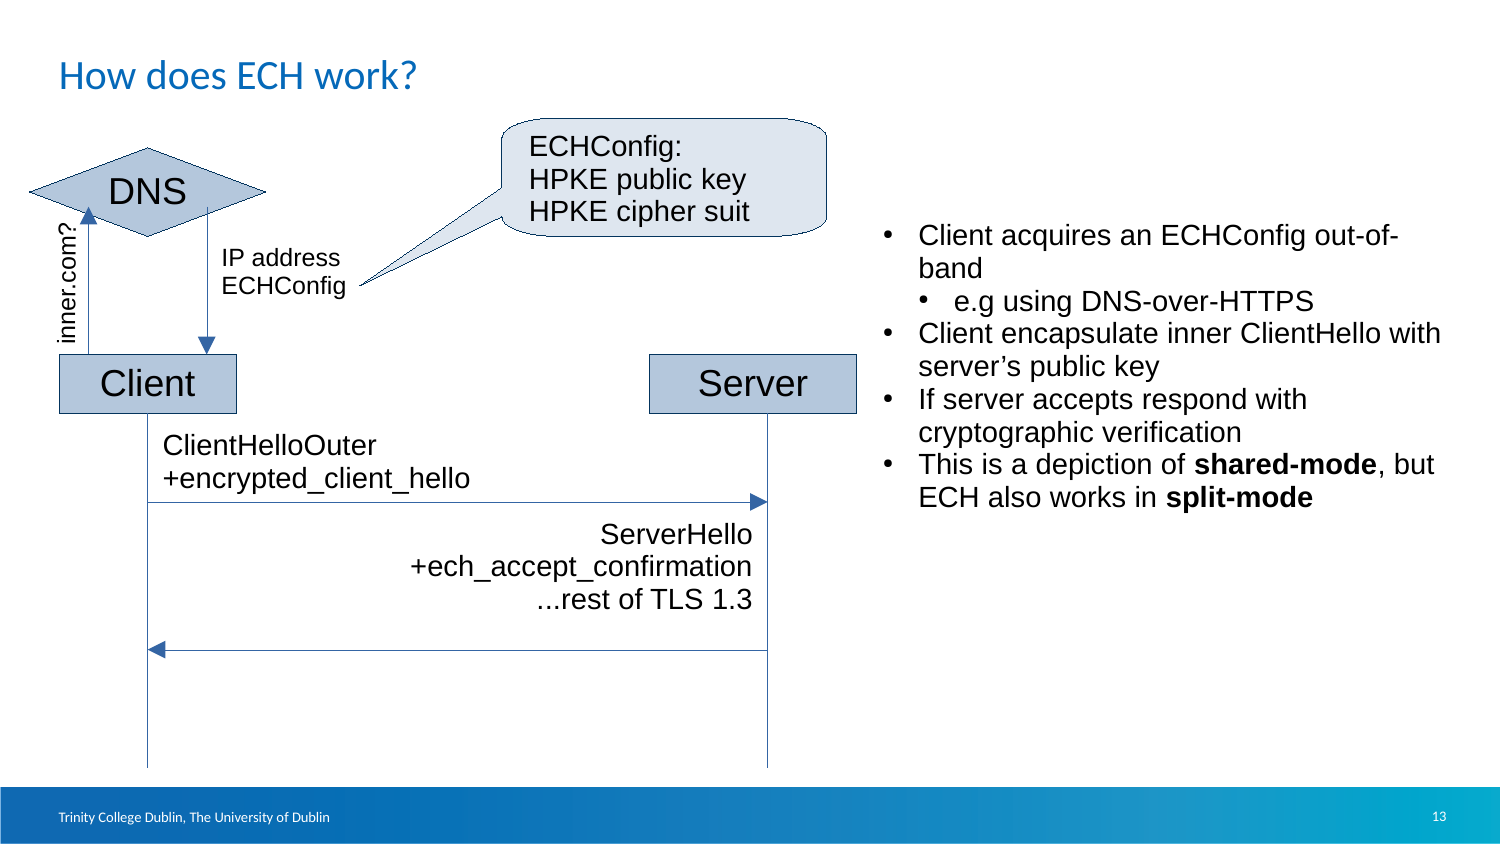

# How does ECH work?
ECHConfig:
HPKE public key
HPKE cipher suit
DNS
Client acquires an ECHConfig out-of-band
e.g using DNS-over-HTTPS
Client encapsulate inner ClientHello with server’s public key
If server accepts respond with cryptographic verification
This is a depiction of shared-mode, but ECH also works in split-mode
IP address
ECHConfig
inner.com?
Server
Client
ClientHelloOuter
+encrypted_client_hello
ServerHello
+ech_accept_confirmation
...rest of TLS 1.3